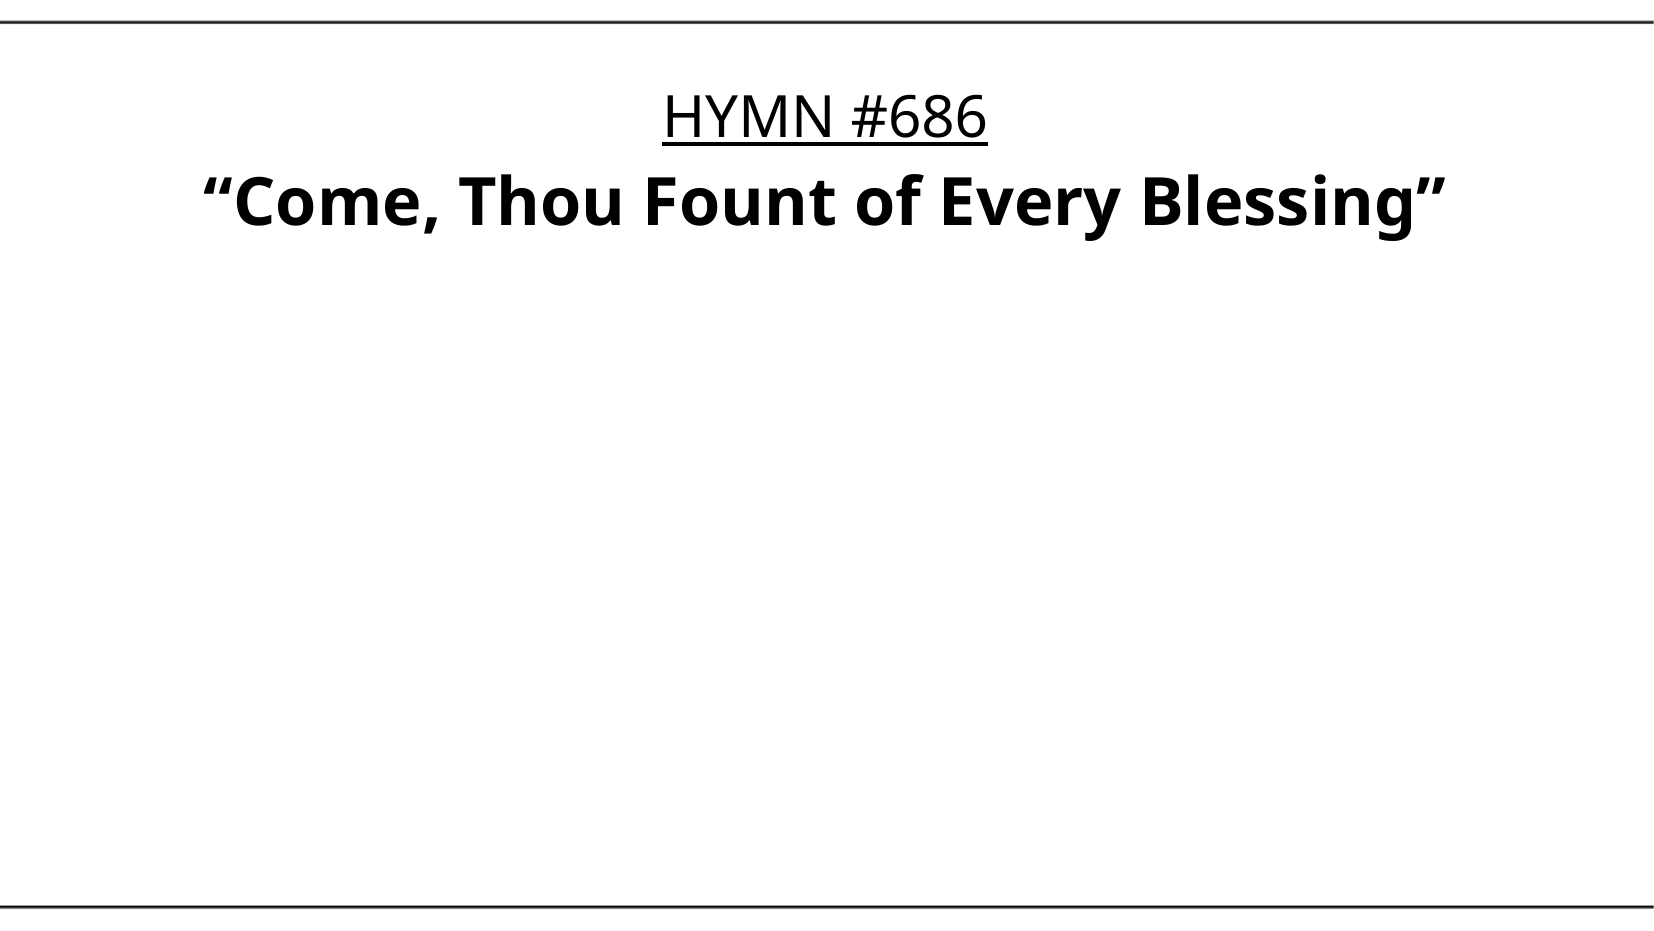

HYMN #686
“Come, Thou Fount of Every Blessing”